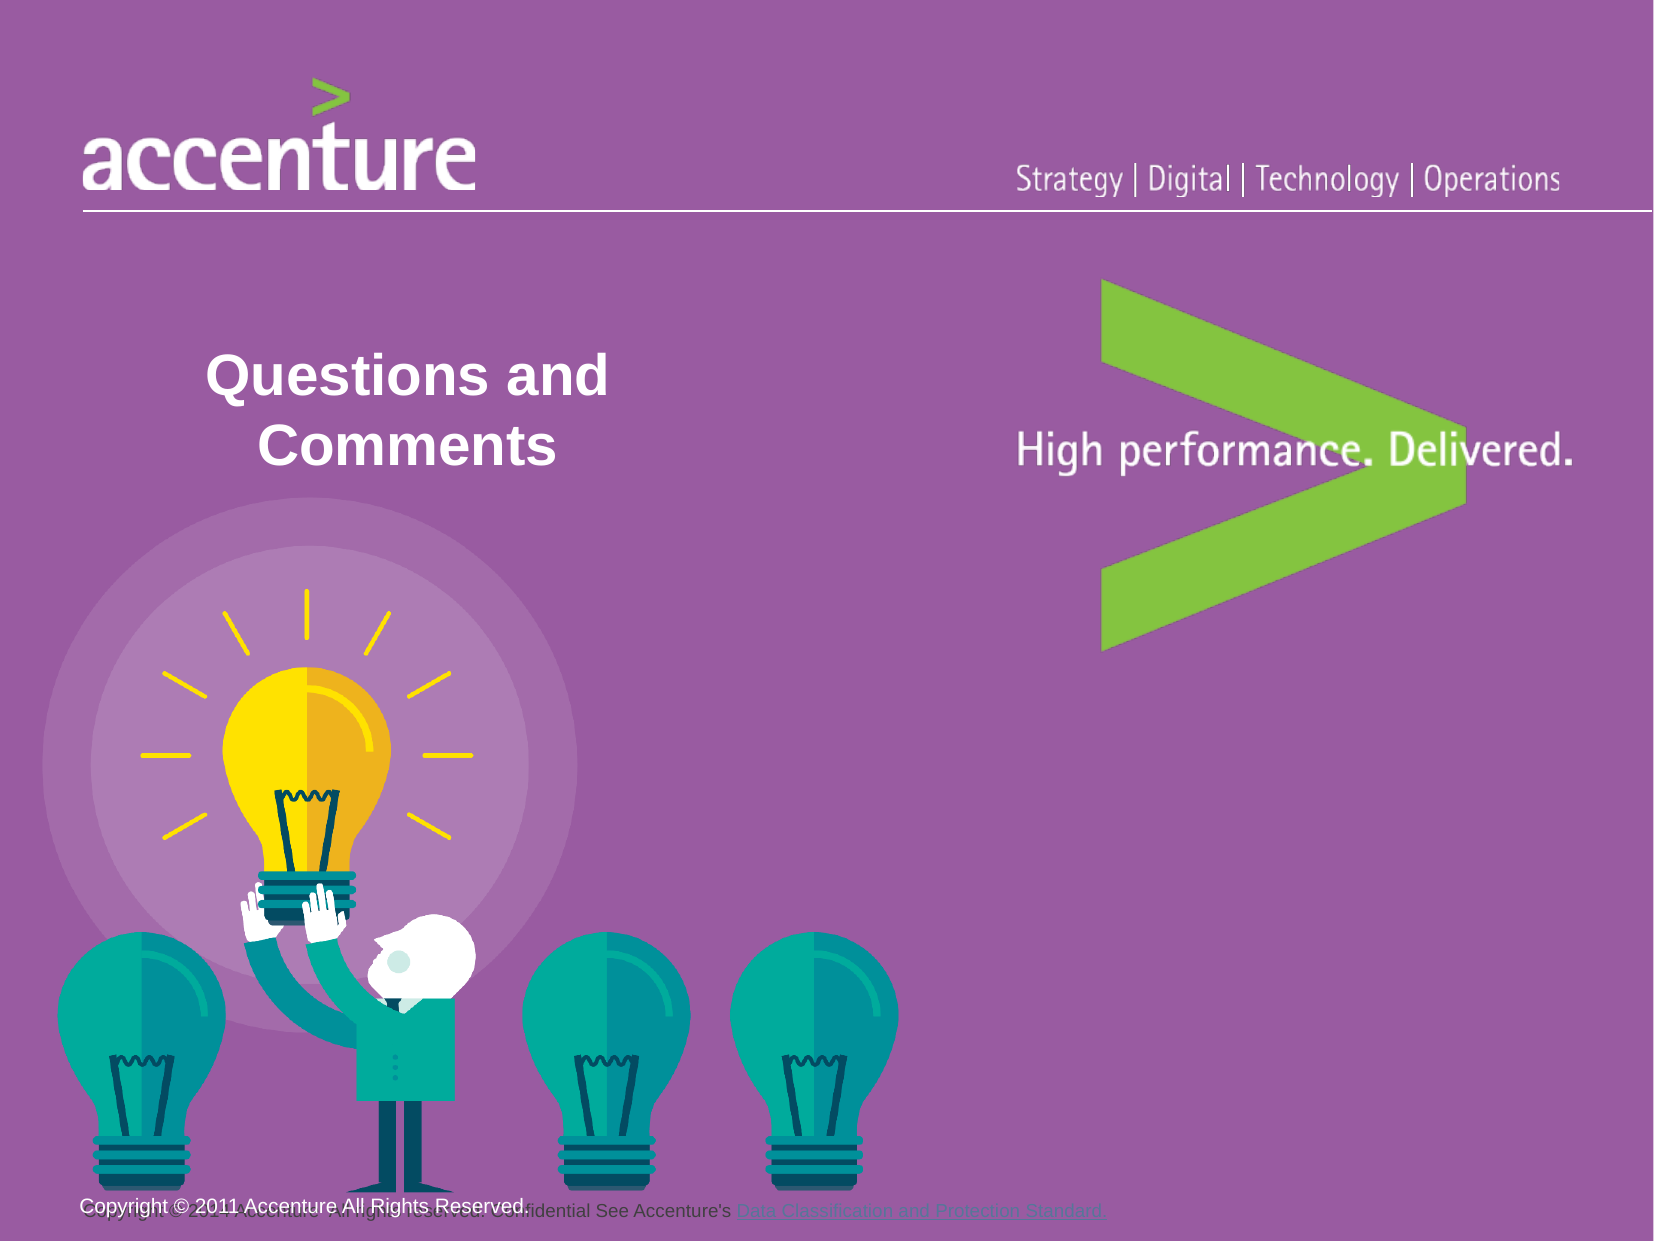

# Questions and Comments
Copyright © 2011 Accenture All Rights Reserved.